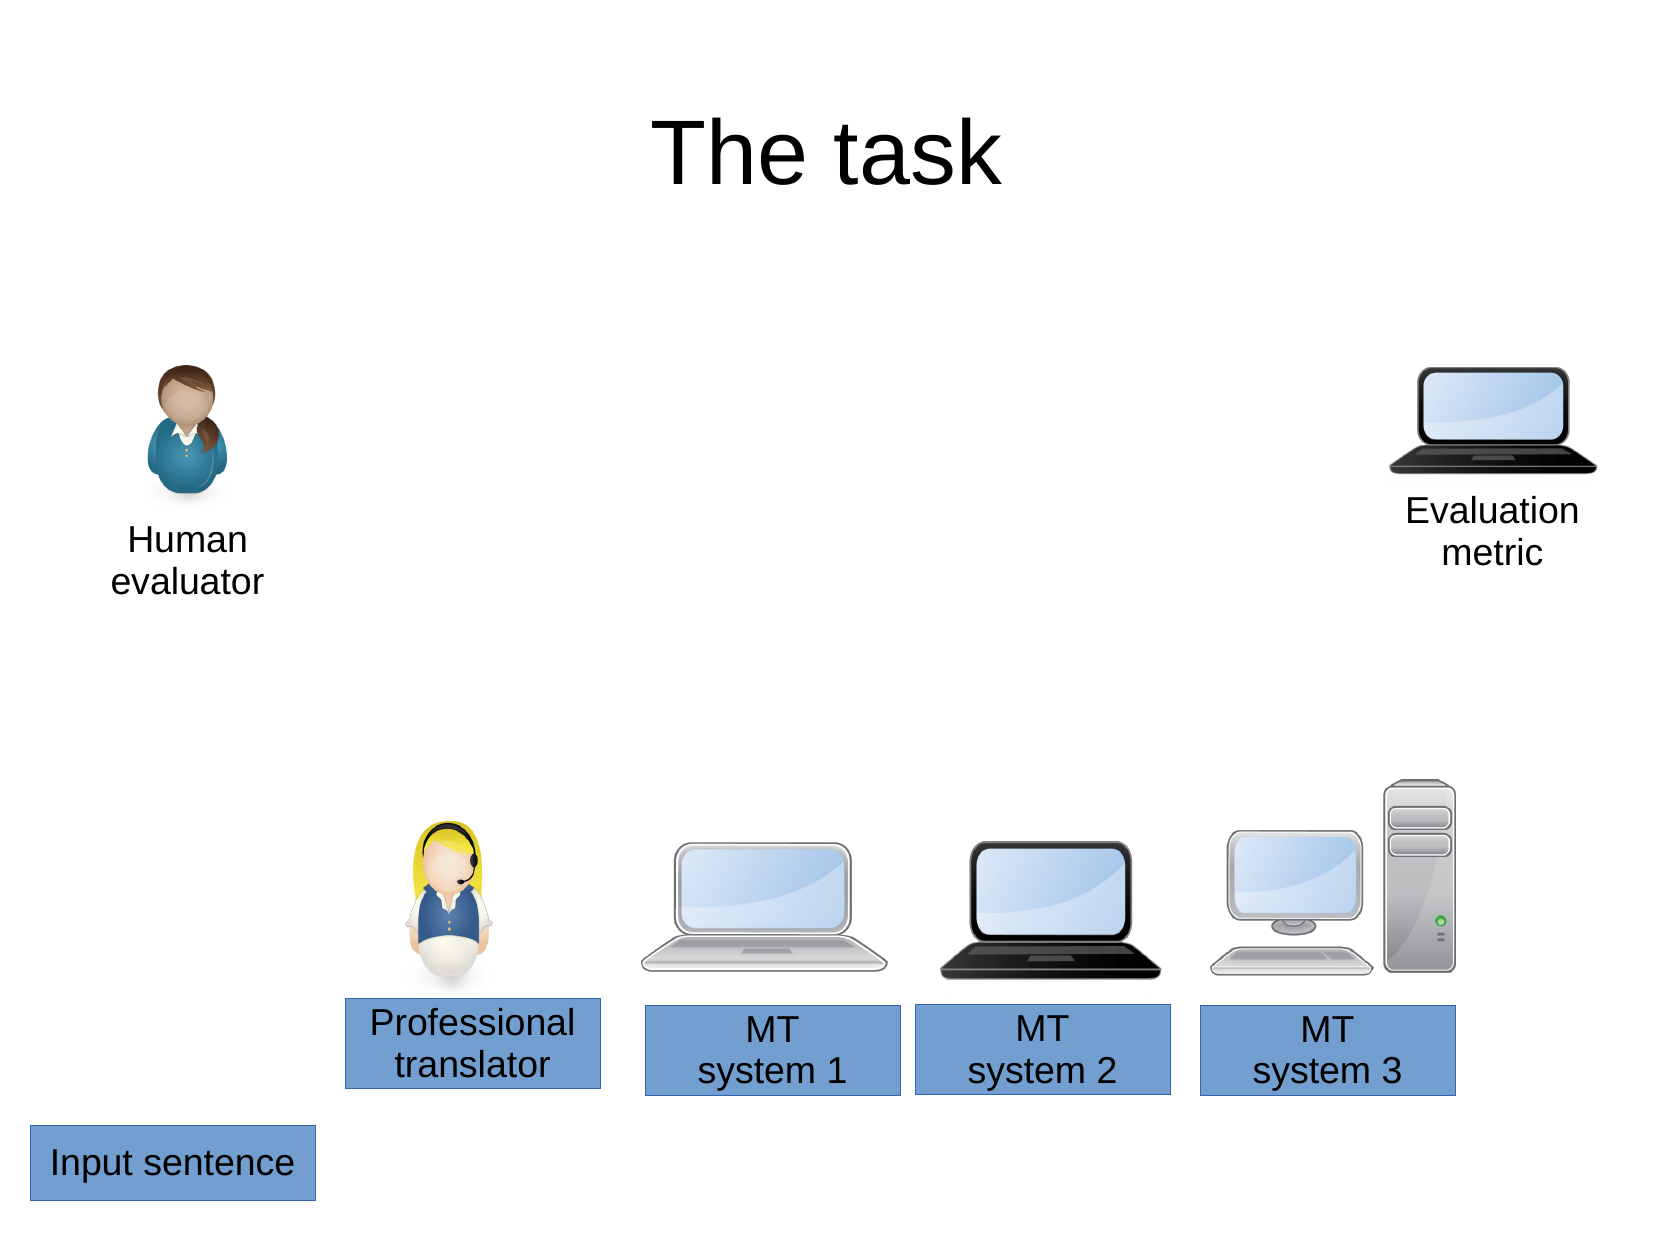

# The task
Human
evaluator
Evaluation
metric
Professional
translator
MT
system 2
MT
system 1
MT
system 3
Input sentence